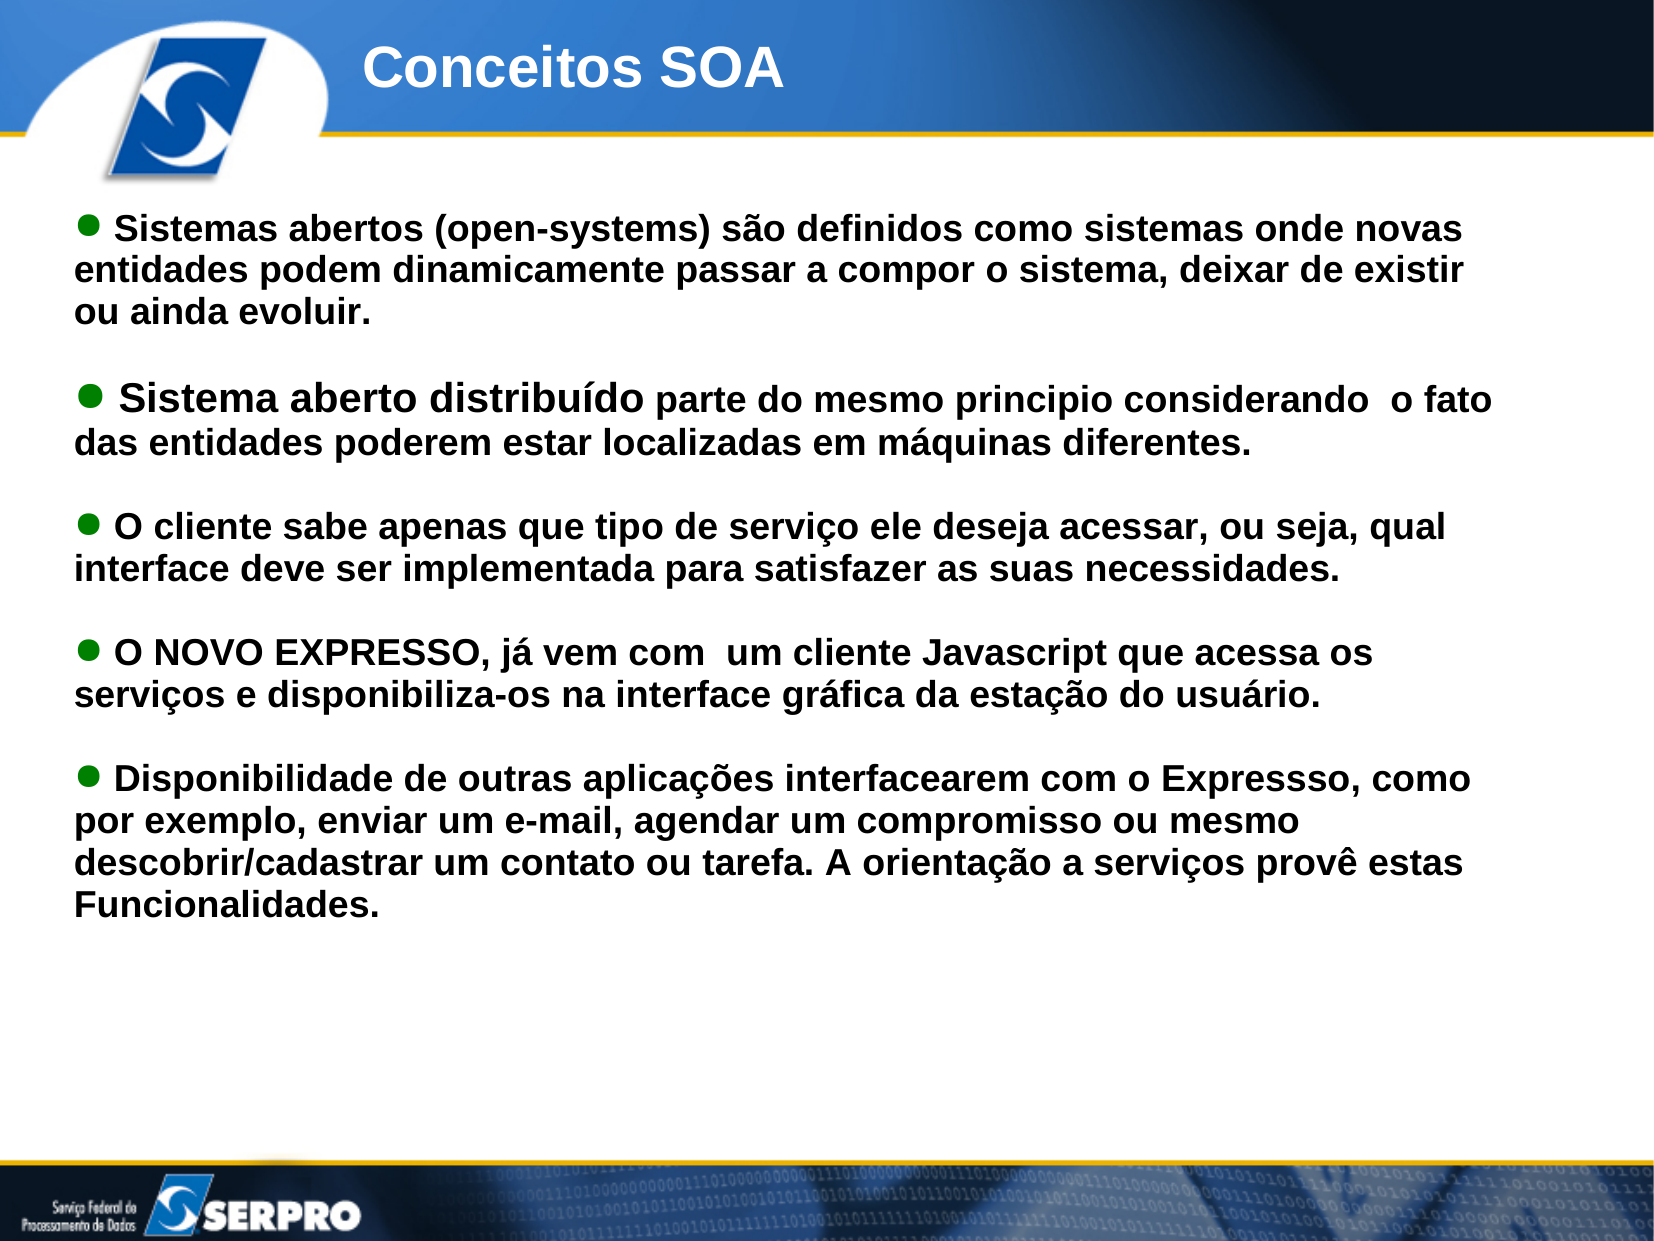

# Conceitos SOA
 Sistemas abertos (open-systems) são definidos como sistemas onde novas
entidades podem dinamicamente passar a compor o sistema, deixar de existir ou ainda evoluir.
 Sistema aberto distribuído parte do mesmo principio considerando o fato das entidades poderem estar localizadas em máquinas diferentes.
 O cliente sabe apenas que tipo de serviço ele deseja acessar, ou seja, qual interface deve ser implementada para satisfazer as suas necessidades.
 O NOVO EXPRESSO, já vem com um cliente Javascript que acessa os serviços e disponibiliza-os na interface gráfica da estação do usuário.
 Disponibilidade de outras aplicações interfacearem com o Expressso, como por exemplo, enviar um e-mail, agendar um compromisso ou mesmo descobrir/cadastrar um contato ou tarefa. A orientação a serviços provê estas Funcionalidades.
 Administração e configuração
Suporte a Master/Slave do Ldap ou tecnologia similar
Abstração do serviço e estrutura de diretórios
Abstração da implementação do serviço de diretórios (pode ser AD, OpenLDAP, ...);
Utilização de banco de dados Master/Slave
Níveis de delegação da Administração, Administração de Ambiente e Usuários